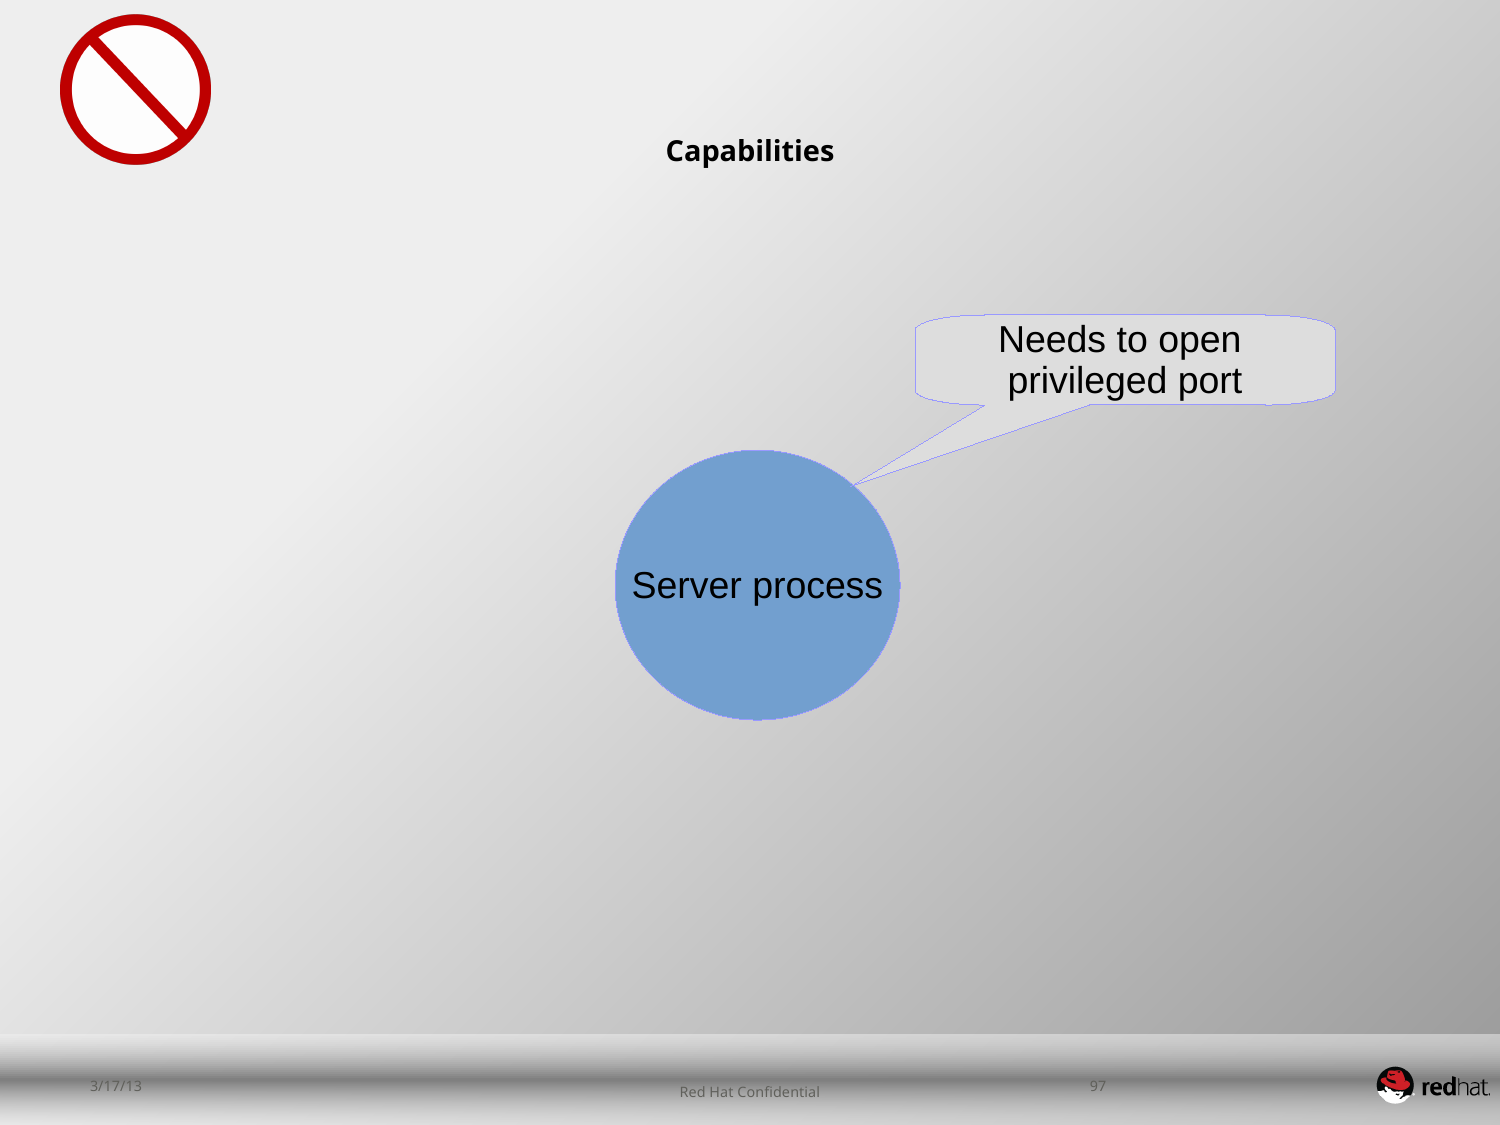

# Capabilities
Needs to open
privileged port
Server process
3/17/13
Red Hat Confidential